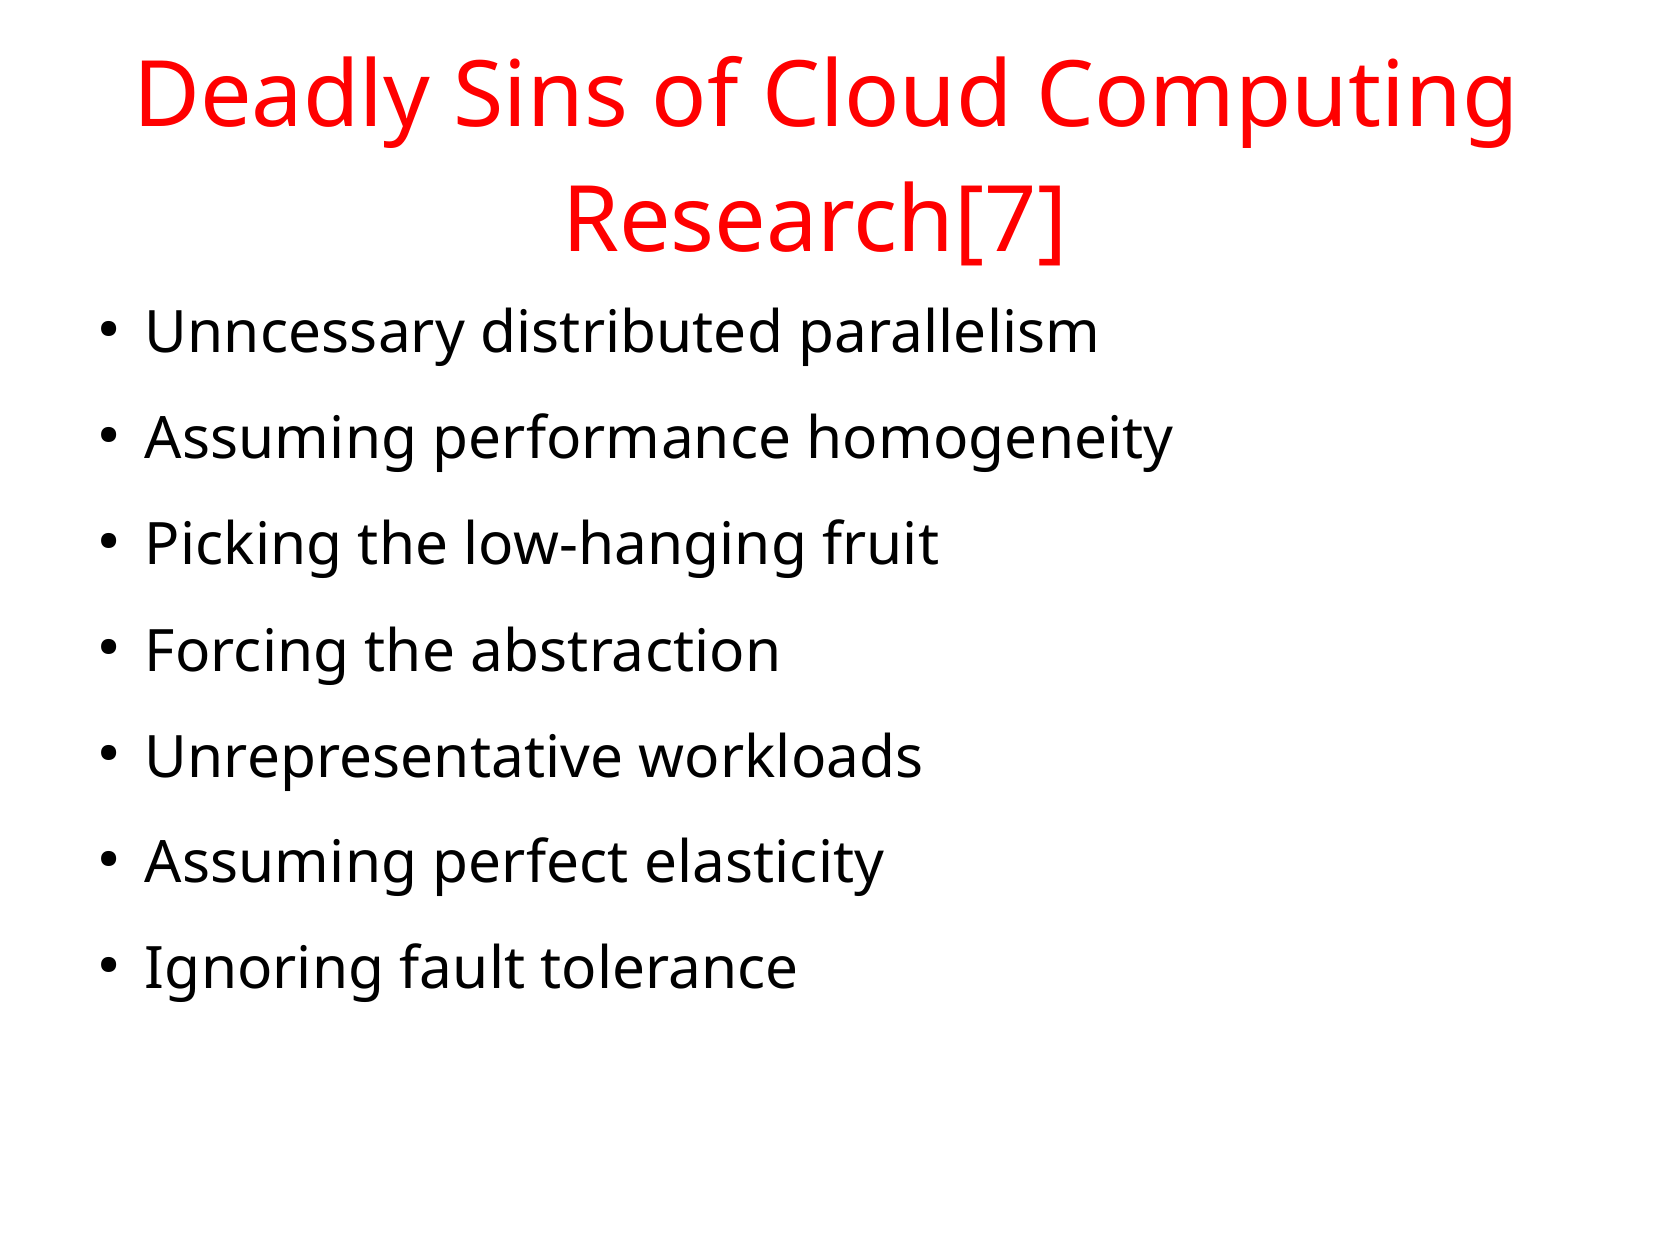

# Deadly Sins of Cloud Computing Research[7]
Unncessary distributed parallelism
Assuming performance homogeneity
Picking the low-hanging fruit
Forcing the abstraction
Unrepresentative workloads
Assuming perfect elasticity
Ignoring fault tolerance